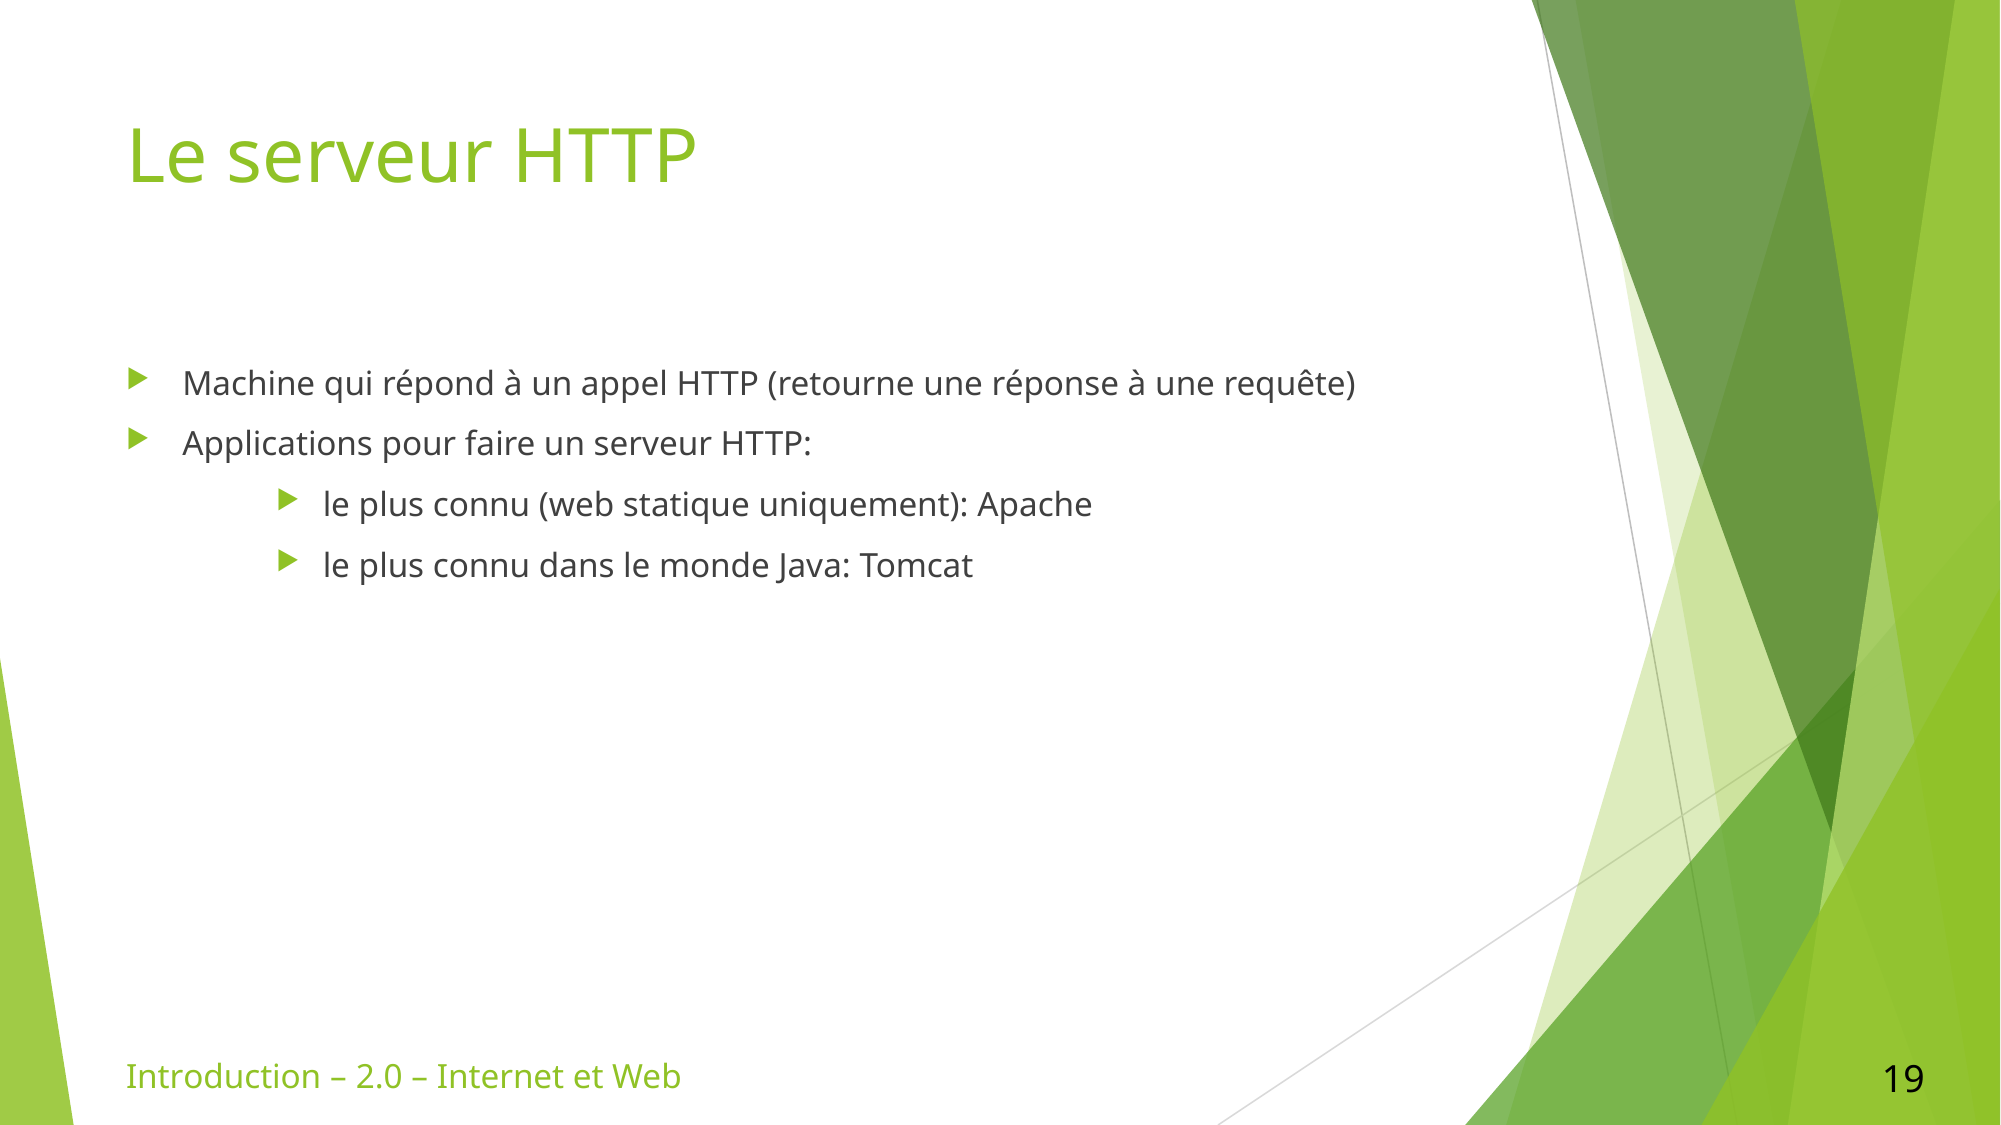

# Le serveur HTTP
Machine qui répond à un appel HTTP (retourne une réponse à une requête)
Applications pour faire un serveur HTTP:
le plus connu (web statique uniquement): Apache
le plus connu dans le monde Java: Tomcat
Introduction – 2.0 – Internet et Web